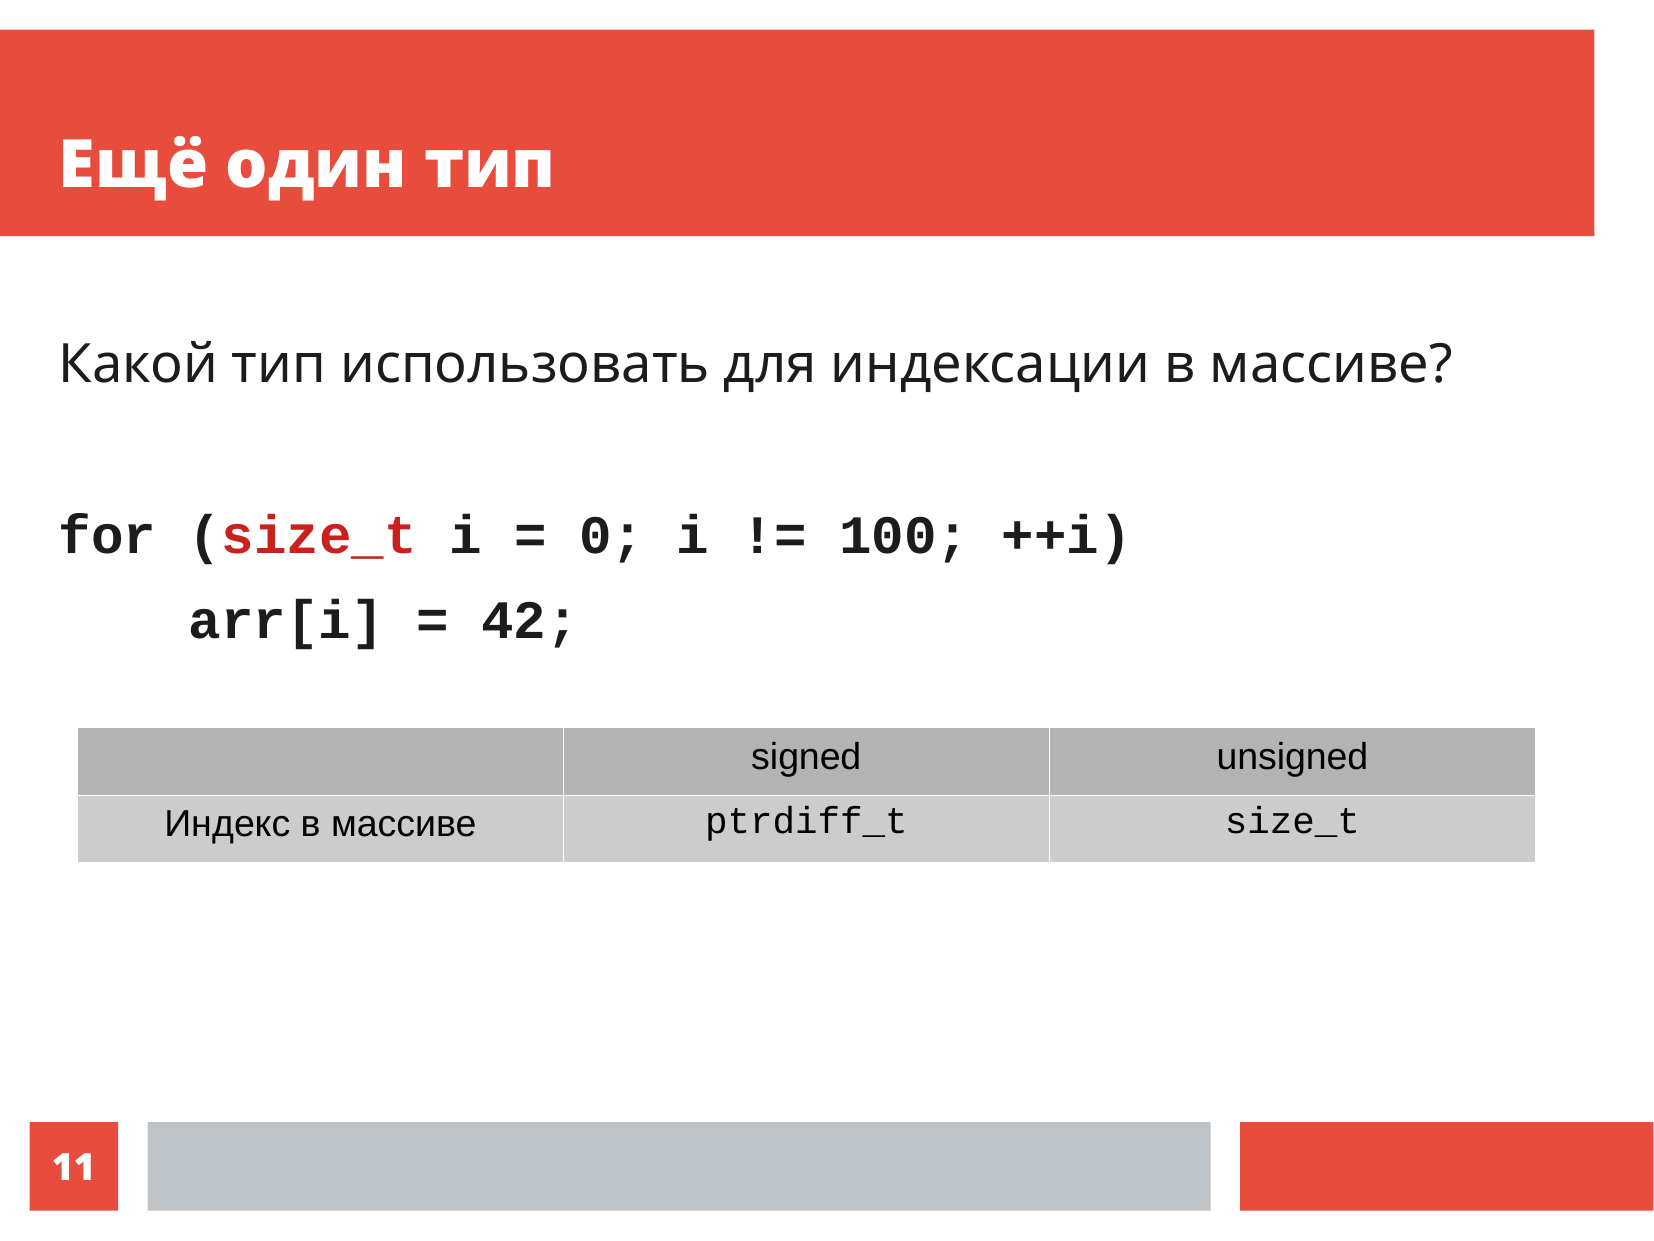

# Ещё один тип
Какой тип использовать для индексации в массиве?
for (size_t i = 0; i != 100; ++i)
 arr[i] = 42;
| | signed | unsigned |
| --- | --- | --- |
| Индекс в массиве | ptrdiff\_t | size\_t |
11